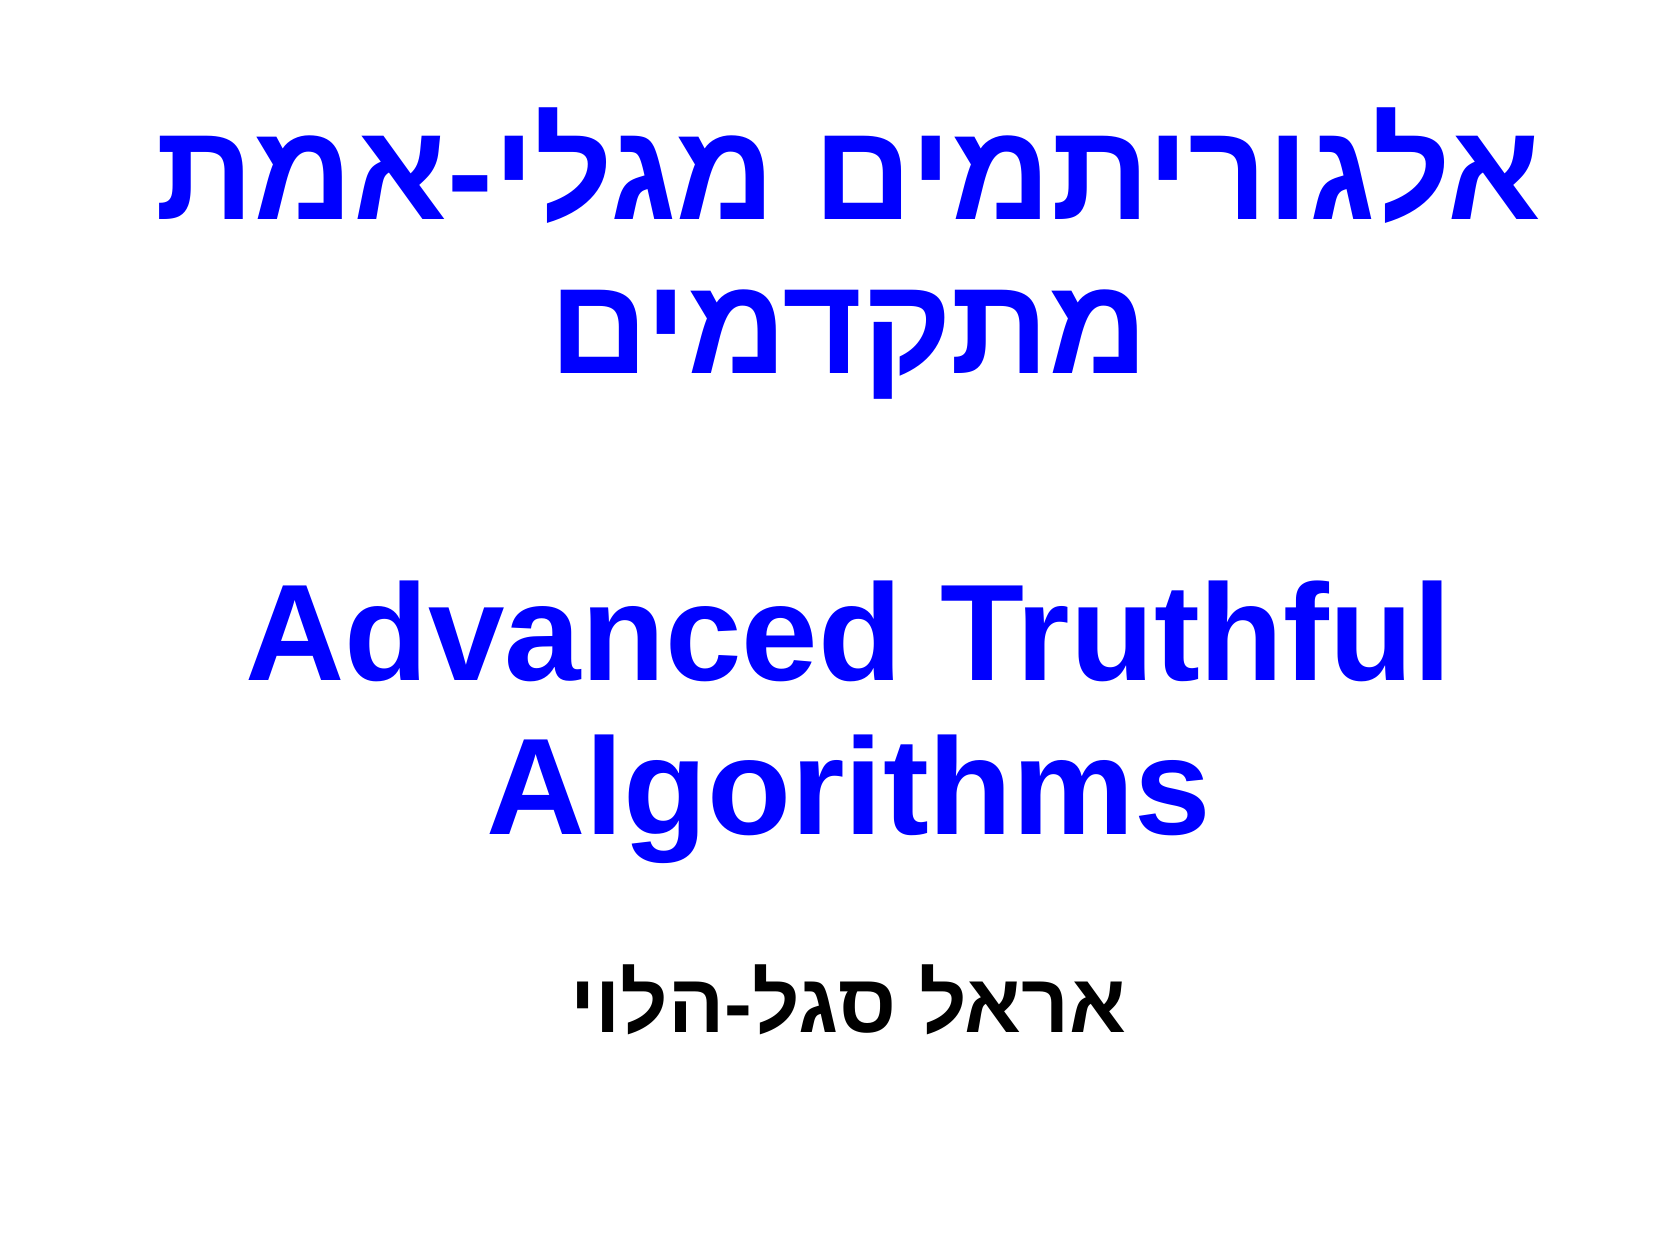

# אלגוריתמים מגלי-אמת מתקדמים Advanced Truthful Algorithms אראל סגל-הלוי